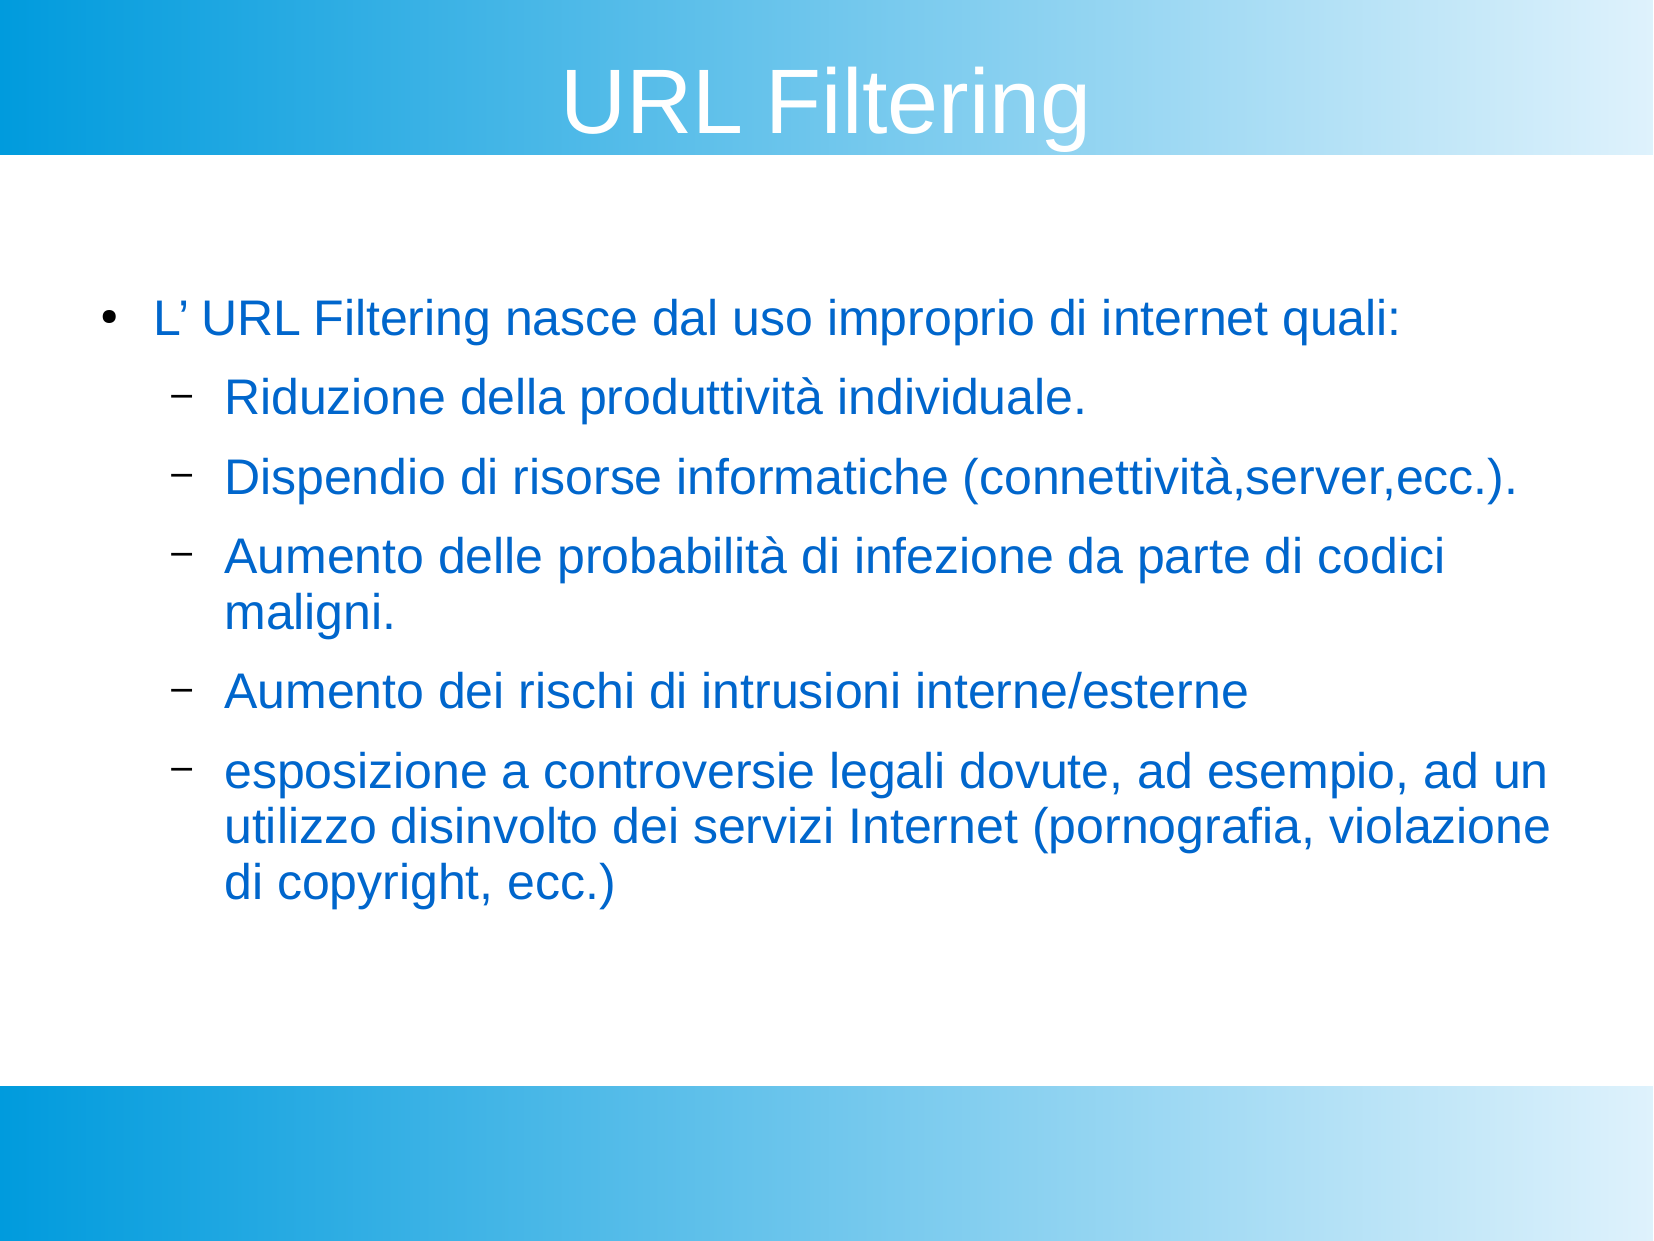

# URL Filtering
L’ URL Filtering nasce dal uso improprio di internet quali:
Riduzione della produttività individuale.
Dispendio di risorse informatiche (connettività,server,ecc.).
Aumento delle probabilità di infezione da parte di codici maligni.
Aumento dei rischi di intrusioni interne/esterne
esposizione a controversie legali dovute, ad esempio, ad un utilizzo disinvolto dei servizi Internet (pornografia, violazione di copyright, ecc.)